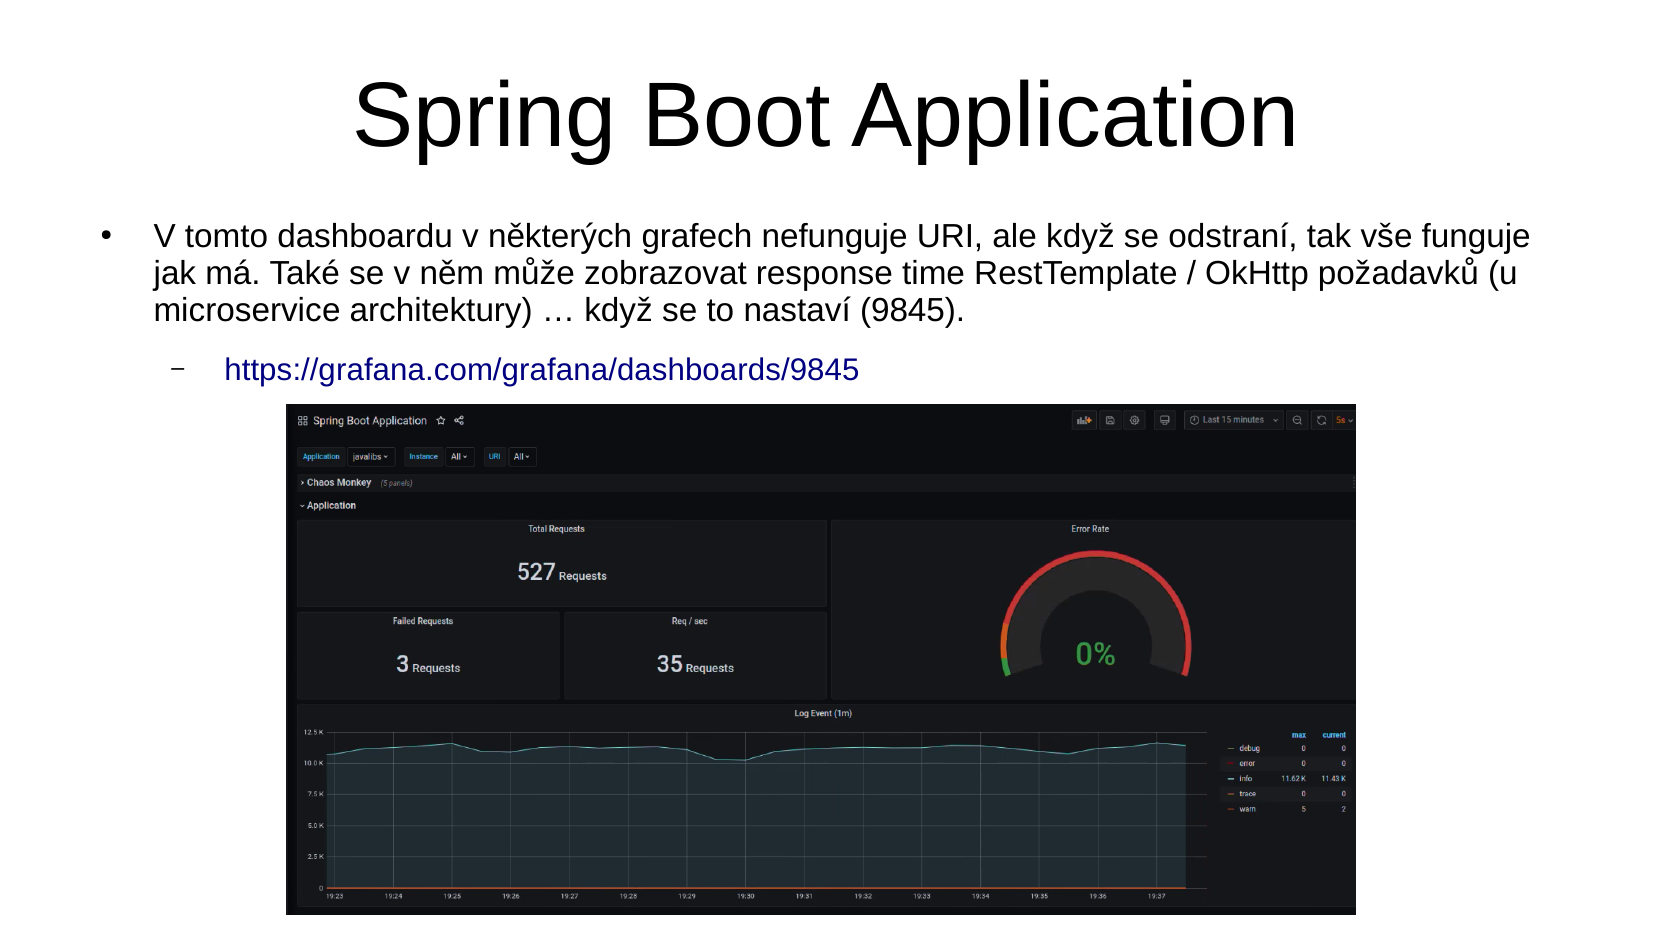

# Spring Boot Application
V tomto dashboardu v některých grafech nefunguje URI, ale když se odstraní, tak vše funguje jak má. Také se v něm může zobrazovat response time RestTemplate / OkHttp požadavků (u microservice architektury) … když se to nastaví (9845).
https://grafana.com/grafana/dashboards/9845